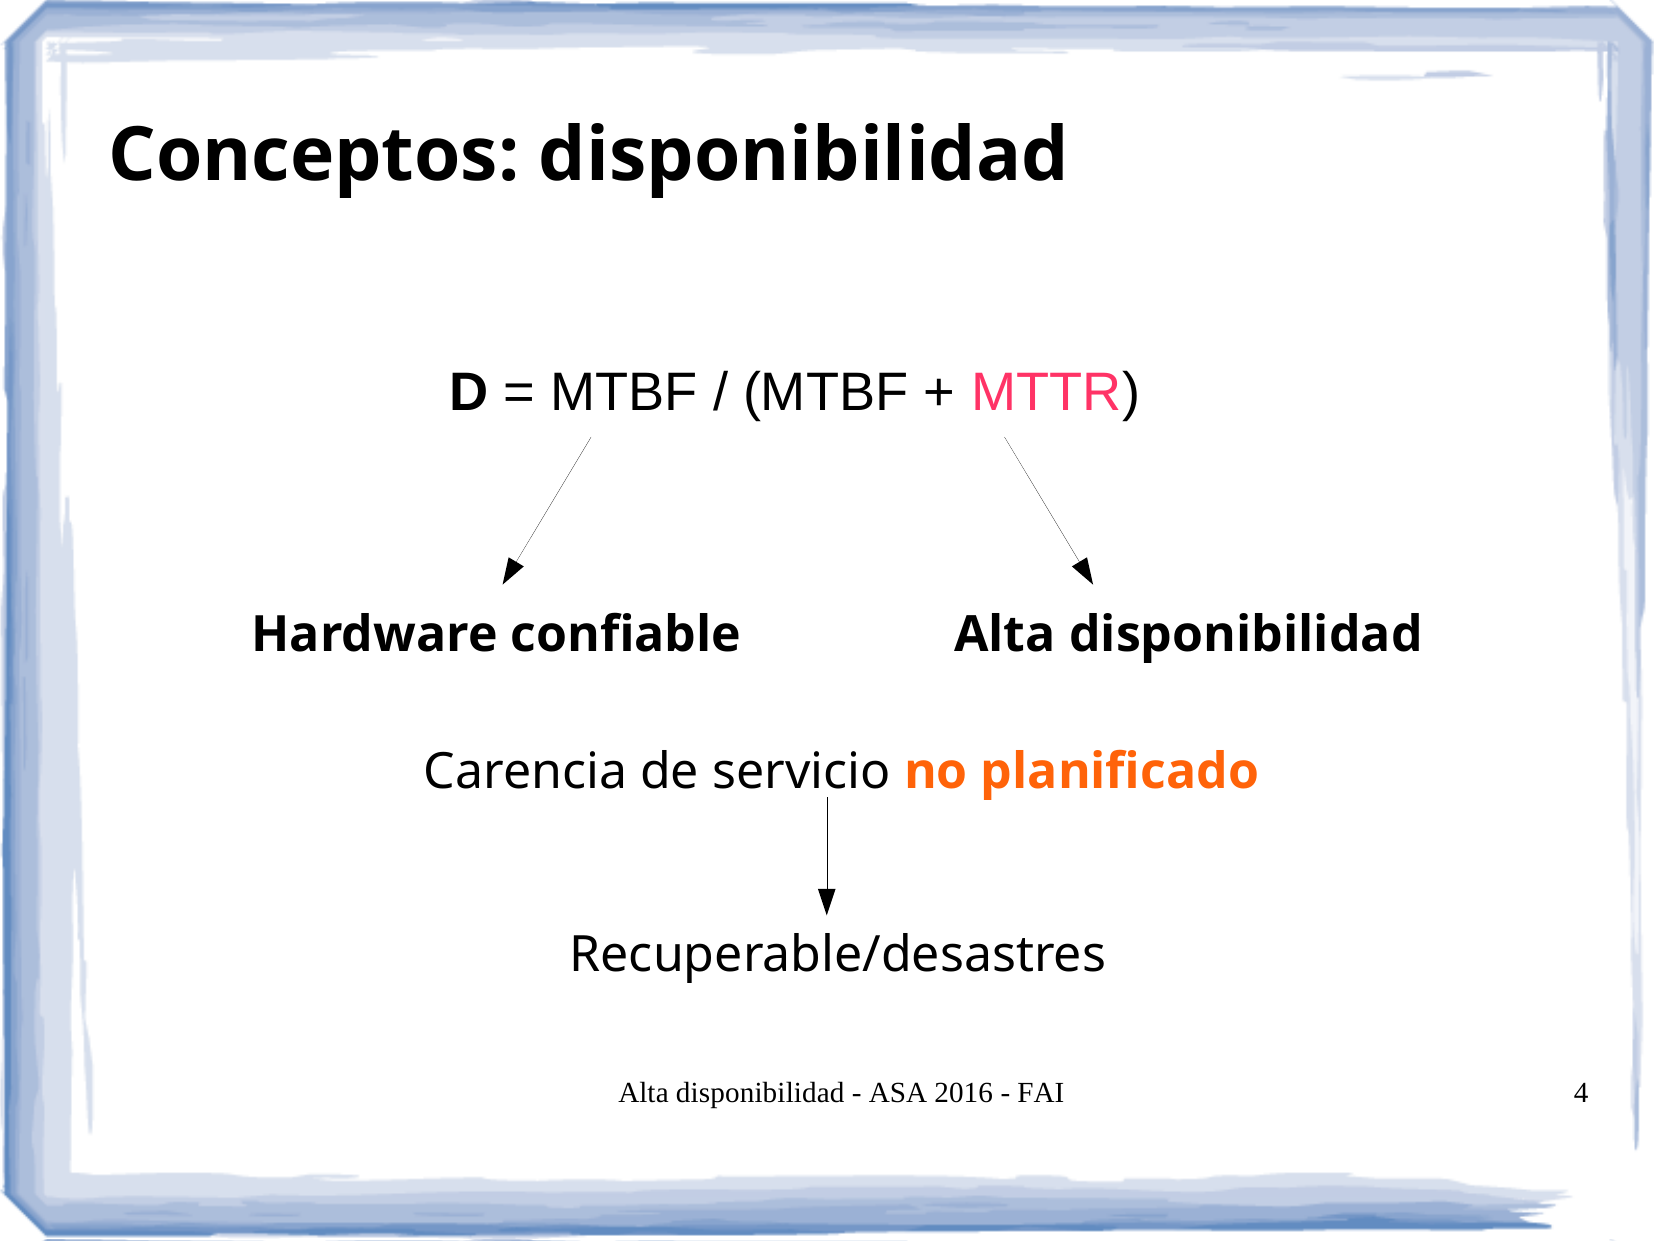

Conceptos: disponibilidad
D = MTBF / (MTBF + MTTR)
Hardware confiable
Alta disponibilidad
Carencia de servicio no planificado
Recuperable/desastres
Alta disponibilidad - ASA 2016 - FAI
4